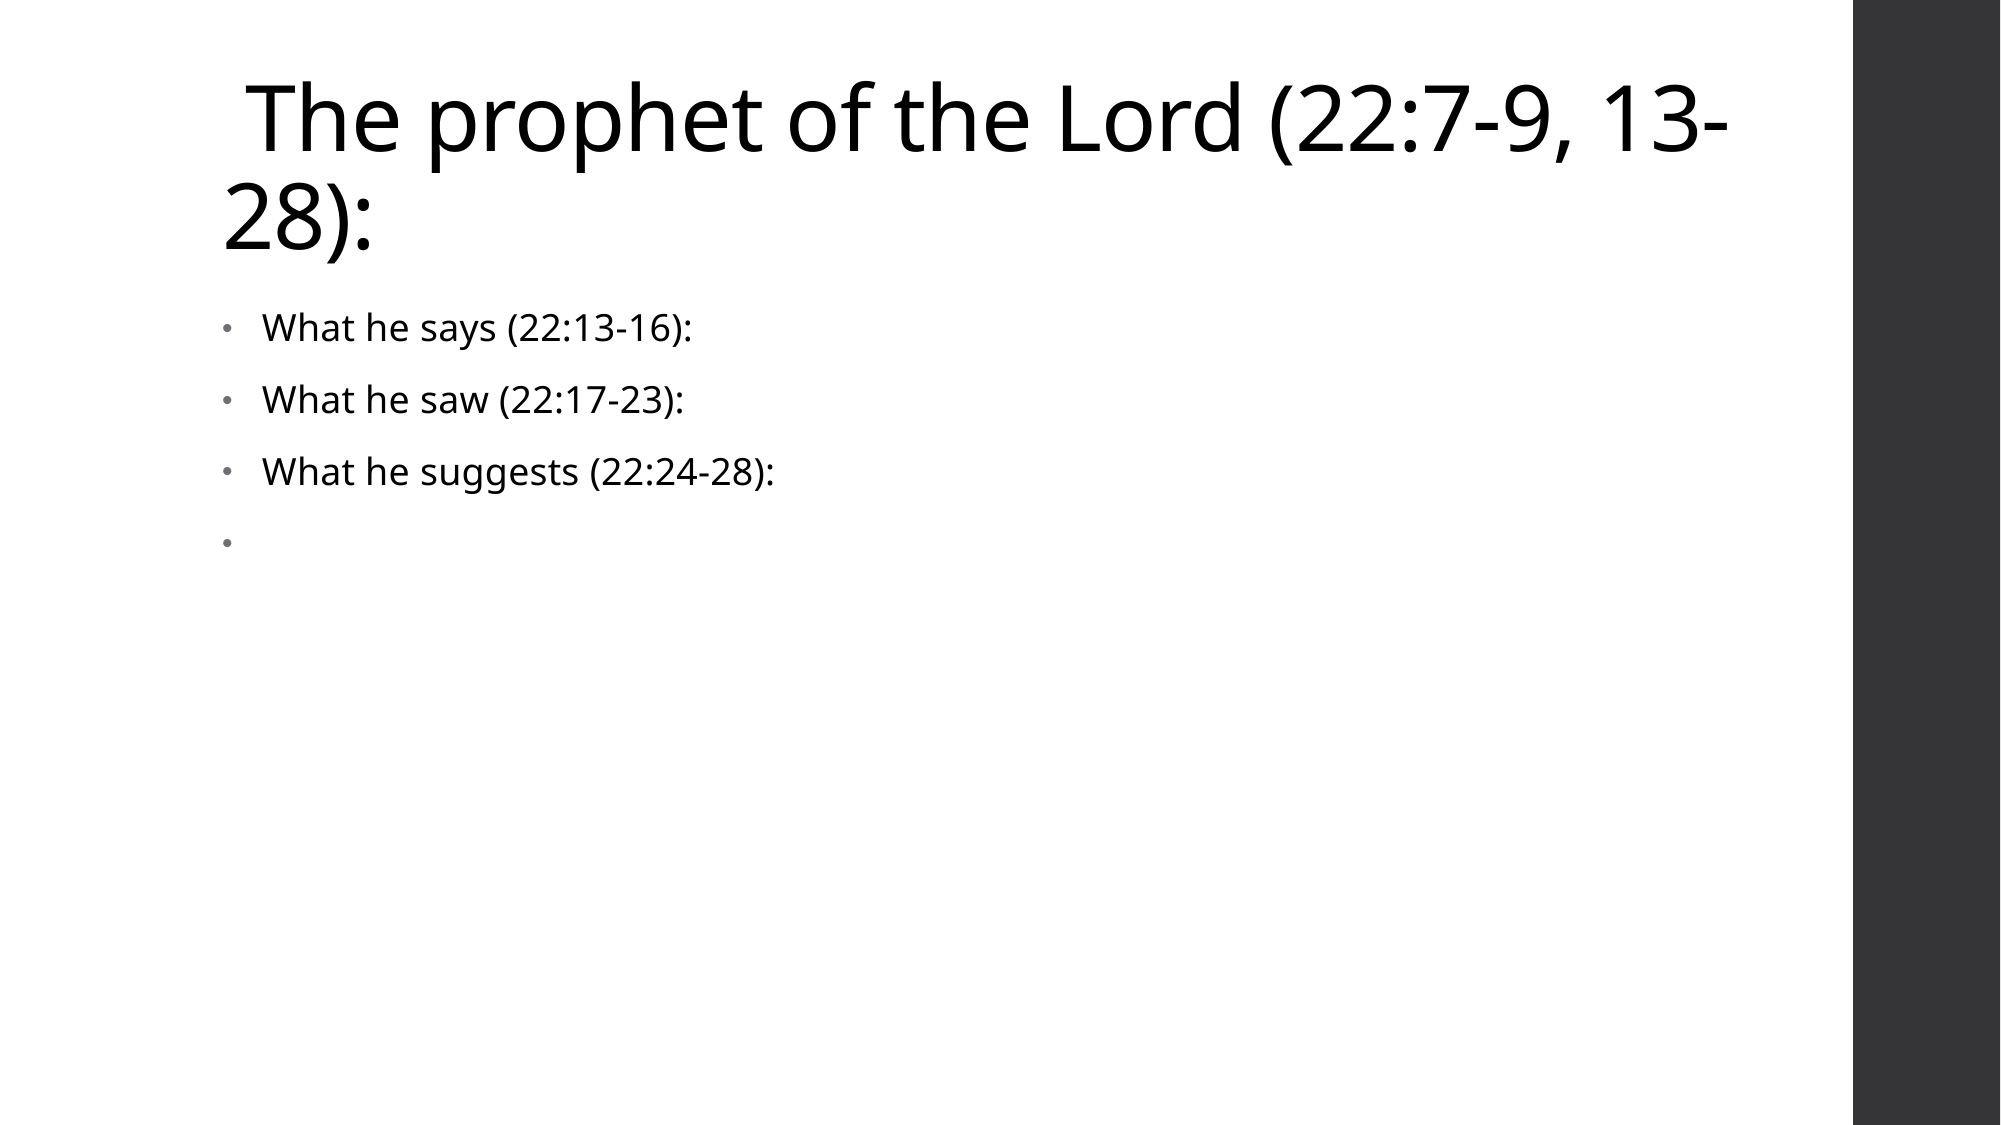

# The prophet of the Lord (22:7-9, 13-28):
 What he says (22:13-16):
 What he saw (22:17-23):
 What he suggests (22:24-28):